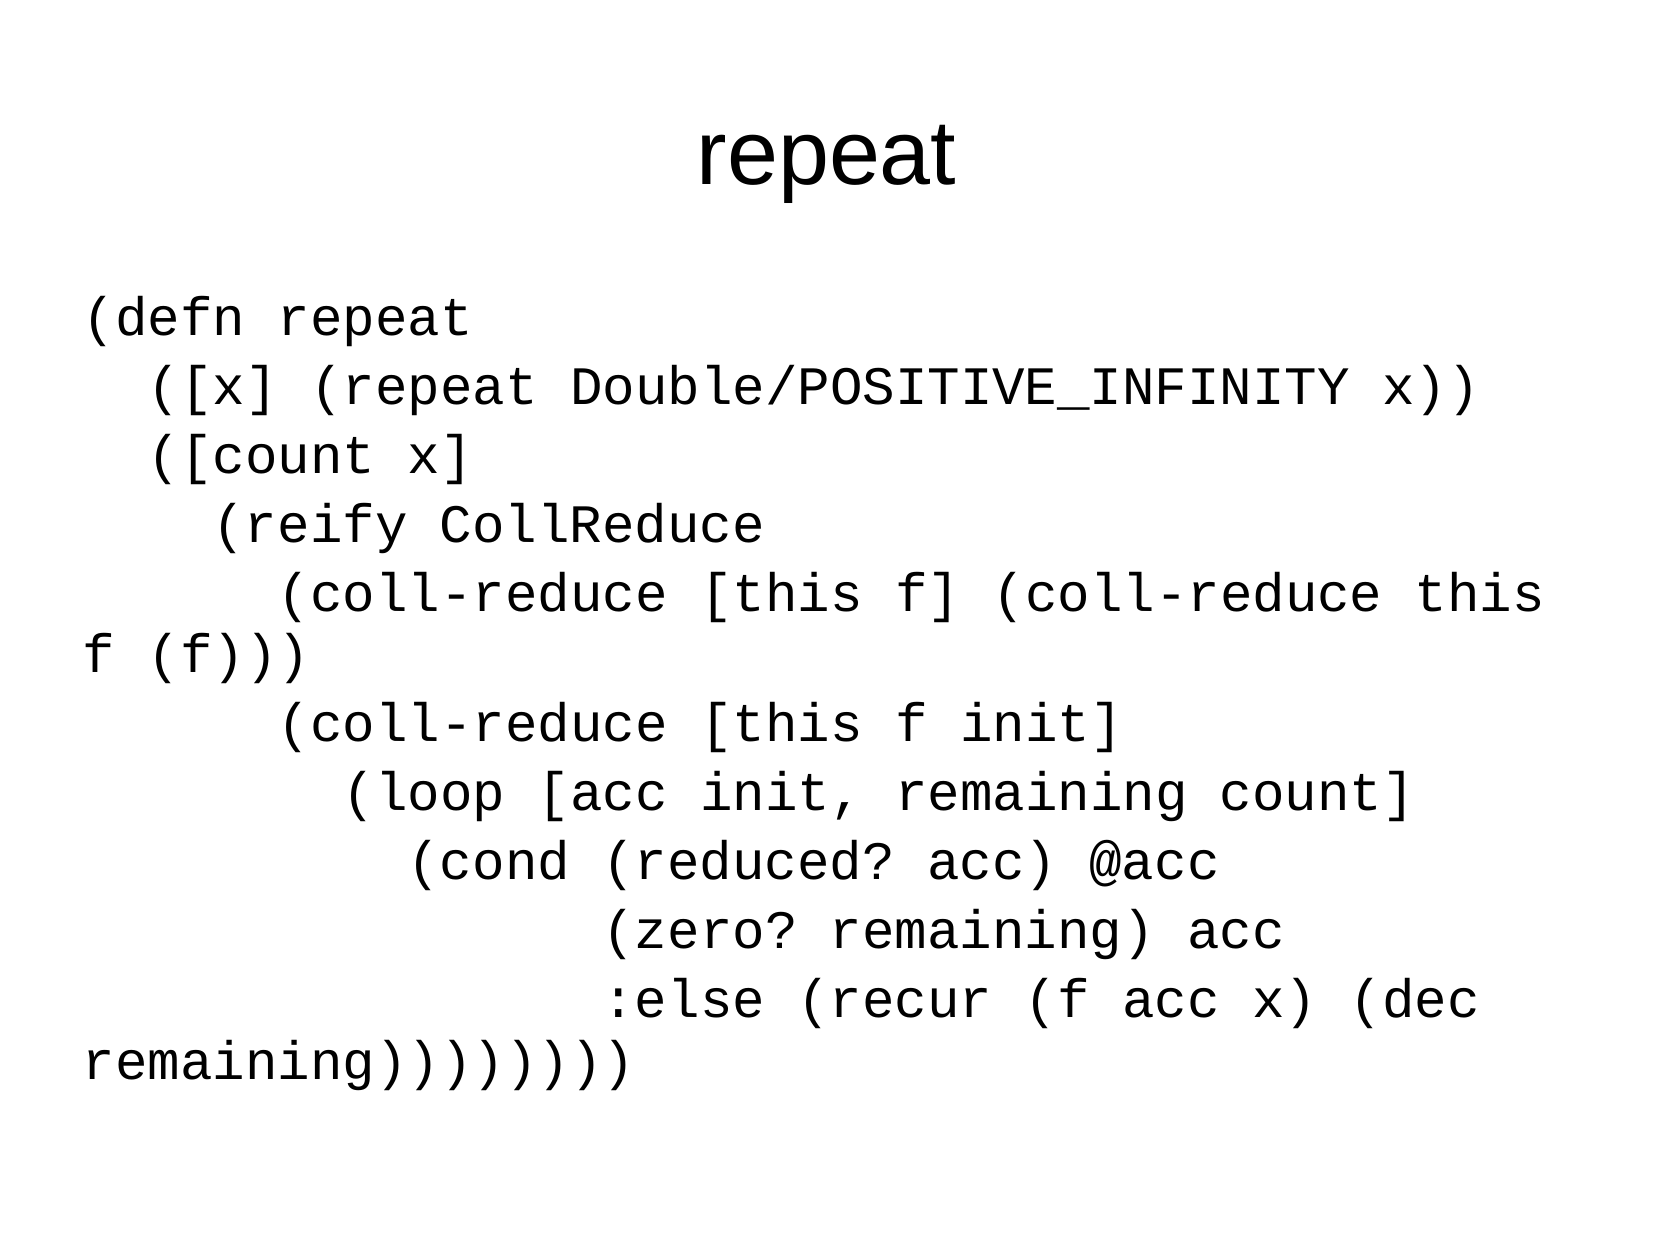

# repeat
(defn repeat
 ([x] (repeat Double/POSITIVE_INFINITY x))
 ([count x]
 (reify CollReduce
 (coll-reduce [this f] (coll-reduce this f (f)))
 (coll-reduce [this f init]
 (loop [acc init, remaining count]
 (cond (reduced? acc) @acc
 (zero? remaining) acc
 :else (recur (f acc x) (dec remaining))))))))